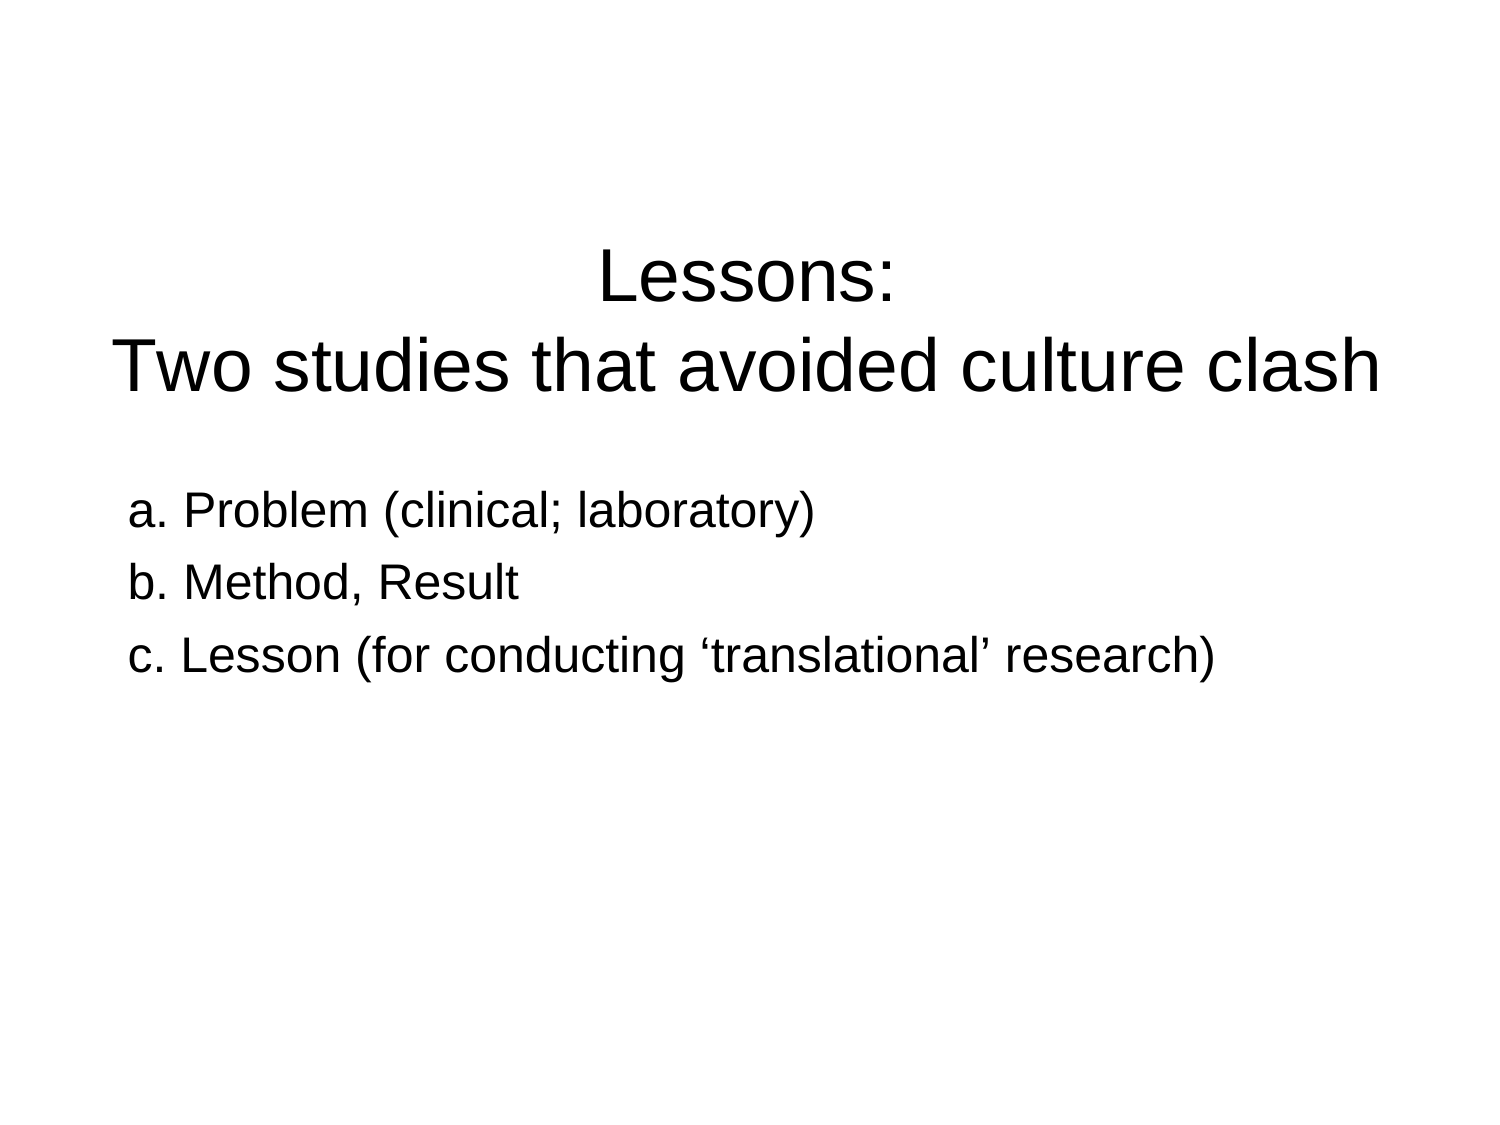

Lessons:
Two studies that avoided culture clash
a. Problem (clinical; laboratory)
b. Method, Result
c. Lesson (for conducting ‘translational’ research)
#